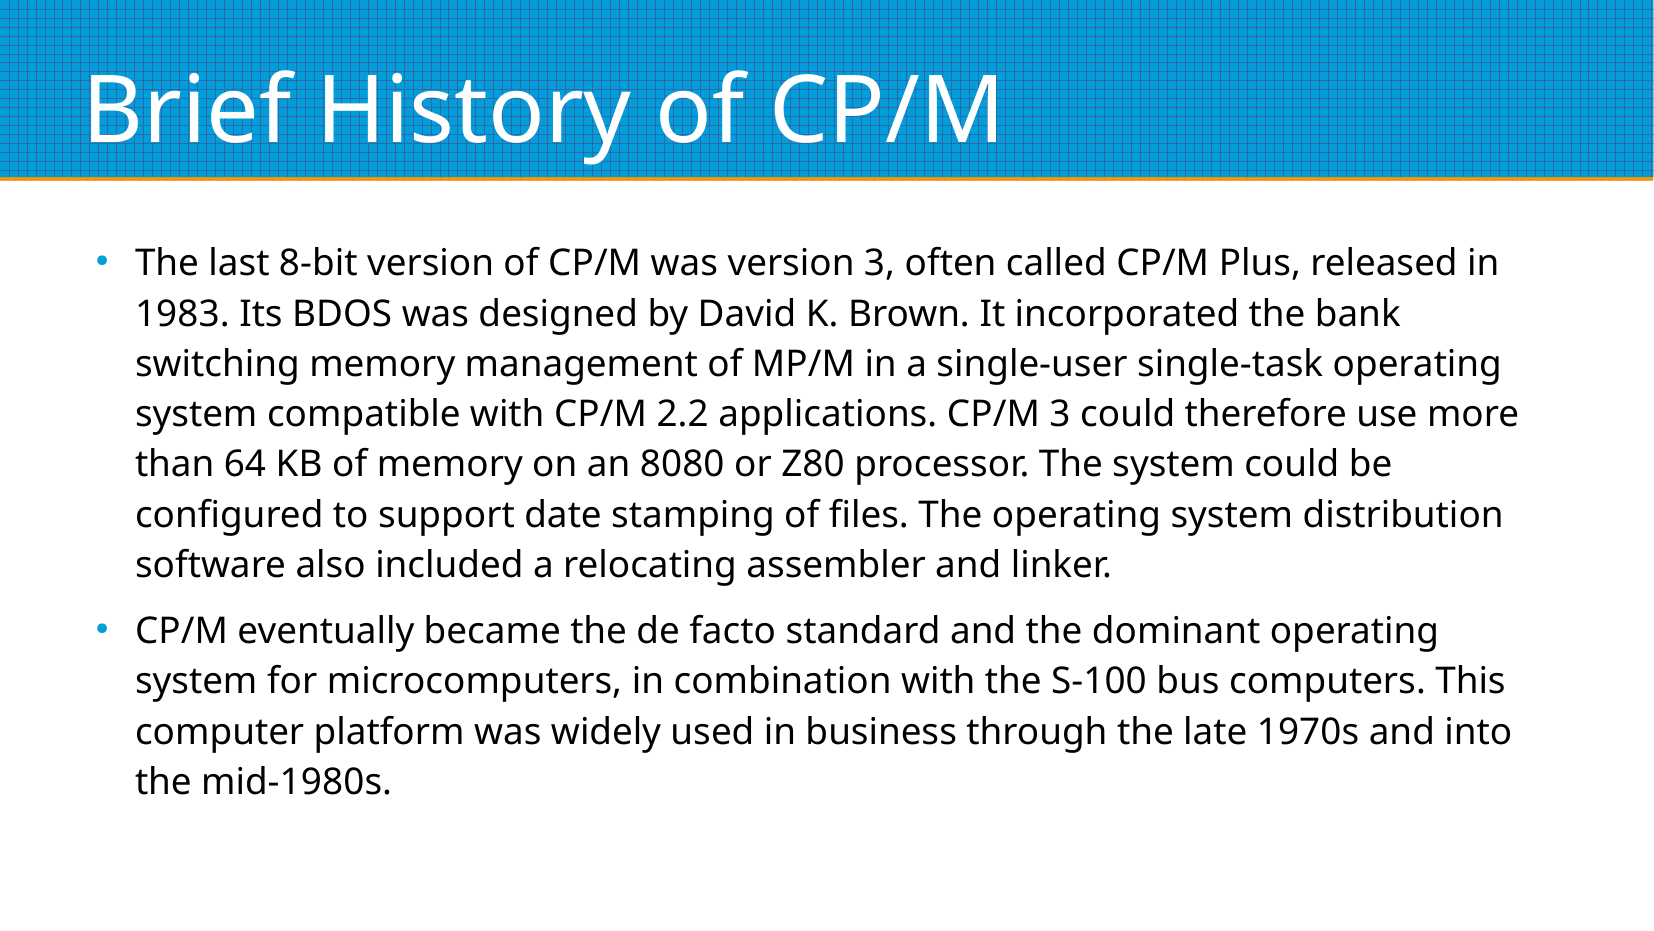

# Brief History of CP/M
The last 8-bit version of CP/M was version 3, often called CP/M Plus, released in 1983. Its BDOS was designed by David K. Brown. It incorporated the bank switching memory management of MP/M in a single-user single-task operating system compatible with CP/M 2.2 applications. CP/M 3 could therefore use more than 64 KB of memory on an 8080 or Z80 processor. The system could be configured to support date stamping of files. The operating system distribution software also included a relocating assembler and linker.
CP/M eventually became the de facto standard and the dominant operating system for microcomputers, in combination with the S-100 bus computers. This computer platform was widely used in business through the late 1970s and into the mid-1980s.